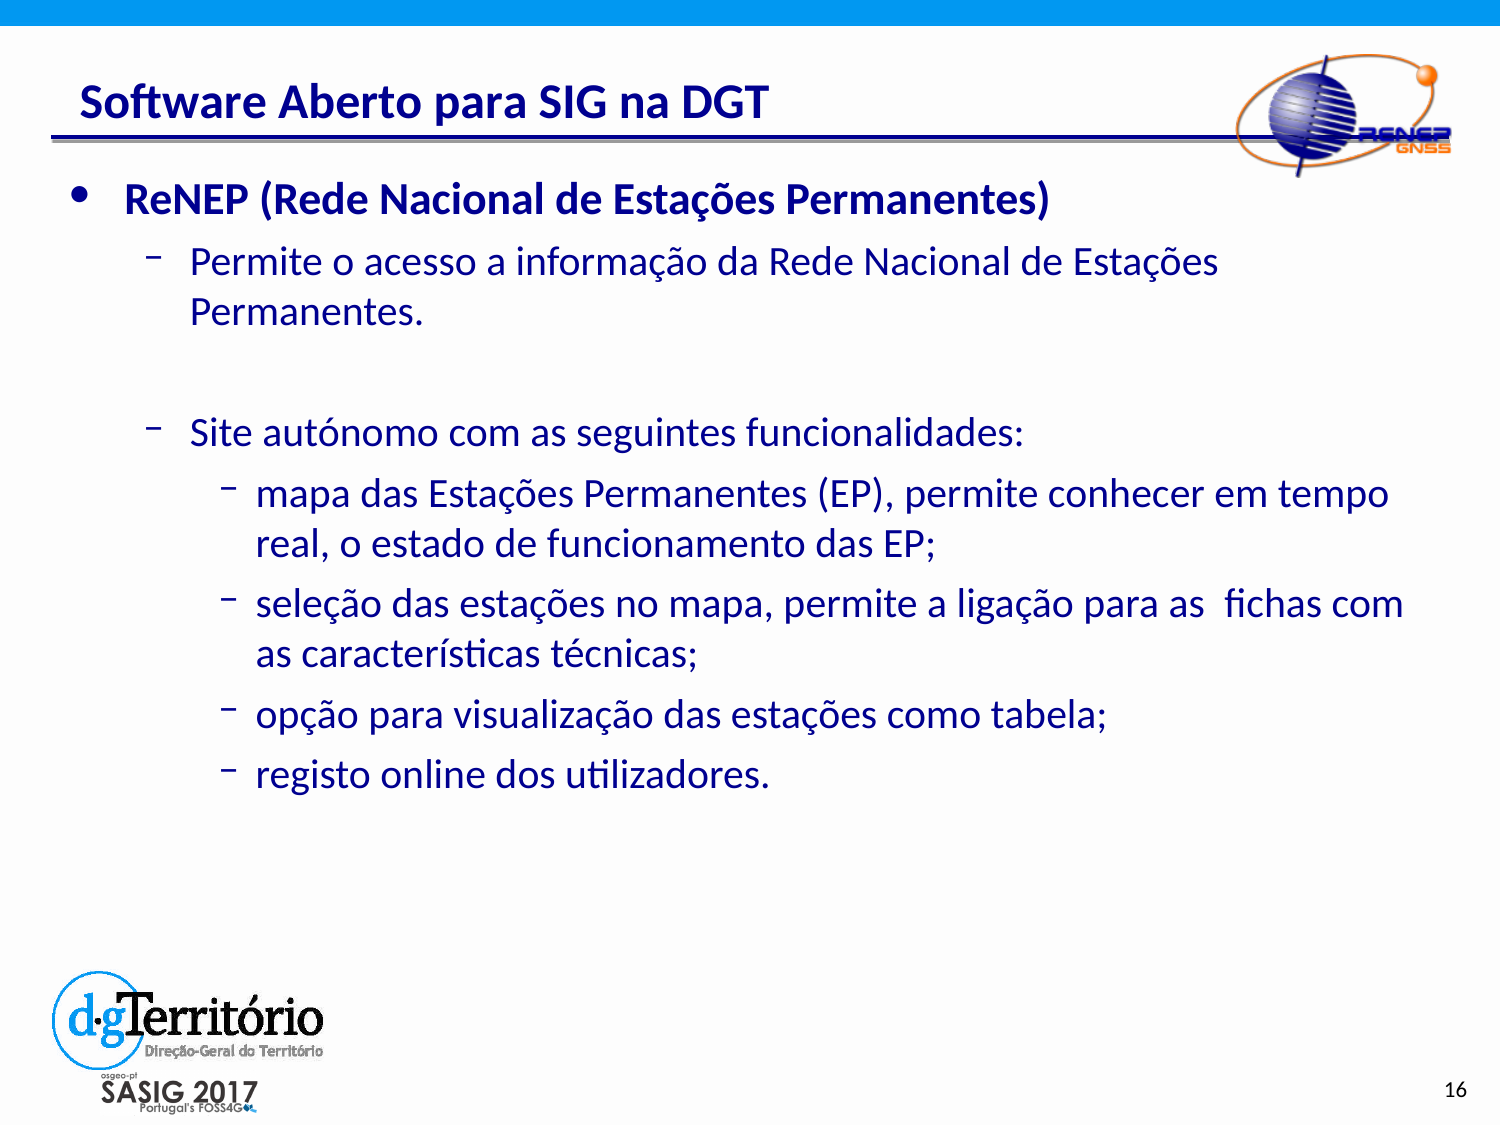

Software Aberto para SIG na DGT
# ReNEP (Rede Nacional de Estações Permanentes)
Permite o acesso a informação da Rede Nacional de Estações Permanentes.
Site autónomo com as seguintes funcionalidades:
mapa das Estações Permanentes (EP), permite conhecer em tempo real, o estado de funcionamento das EP;
seleção das estações no mapa, permite a ligação para as  fichas com as características técnicas;
opção para visualização das estações como tabela;
registo online dos utilizadores.